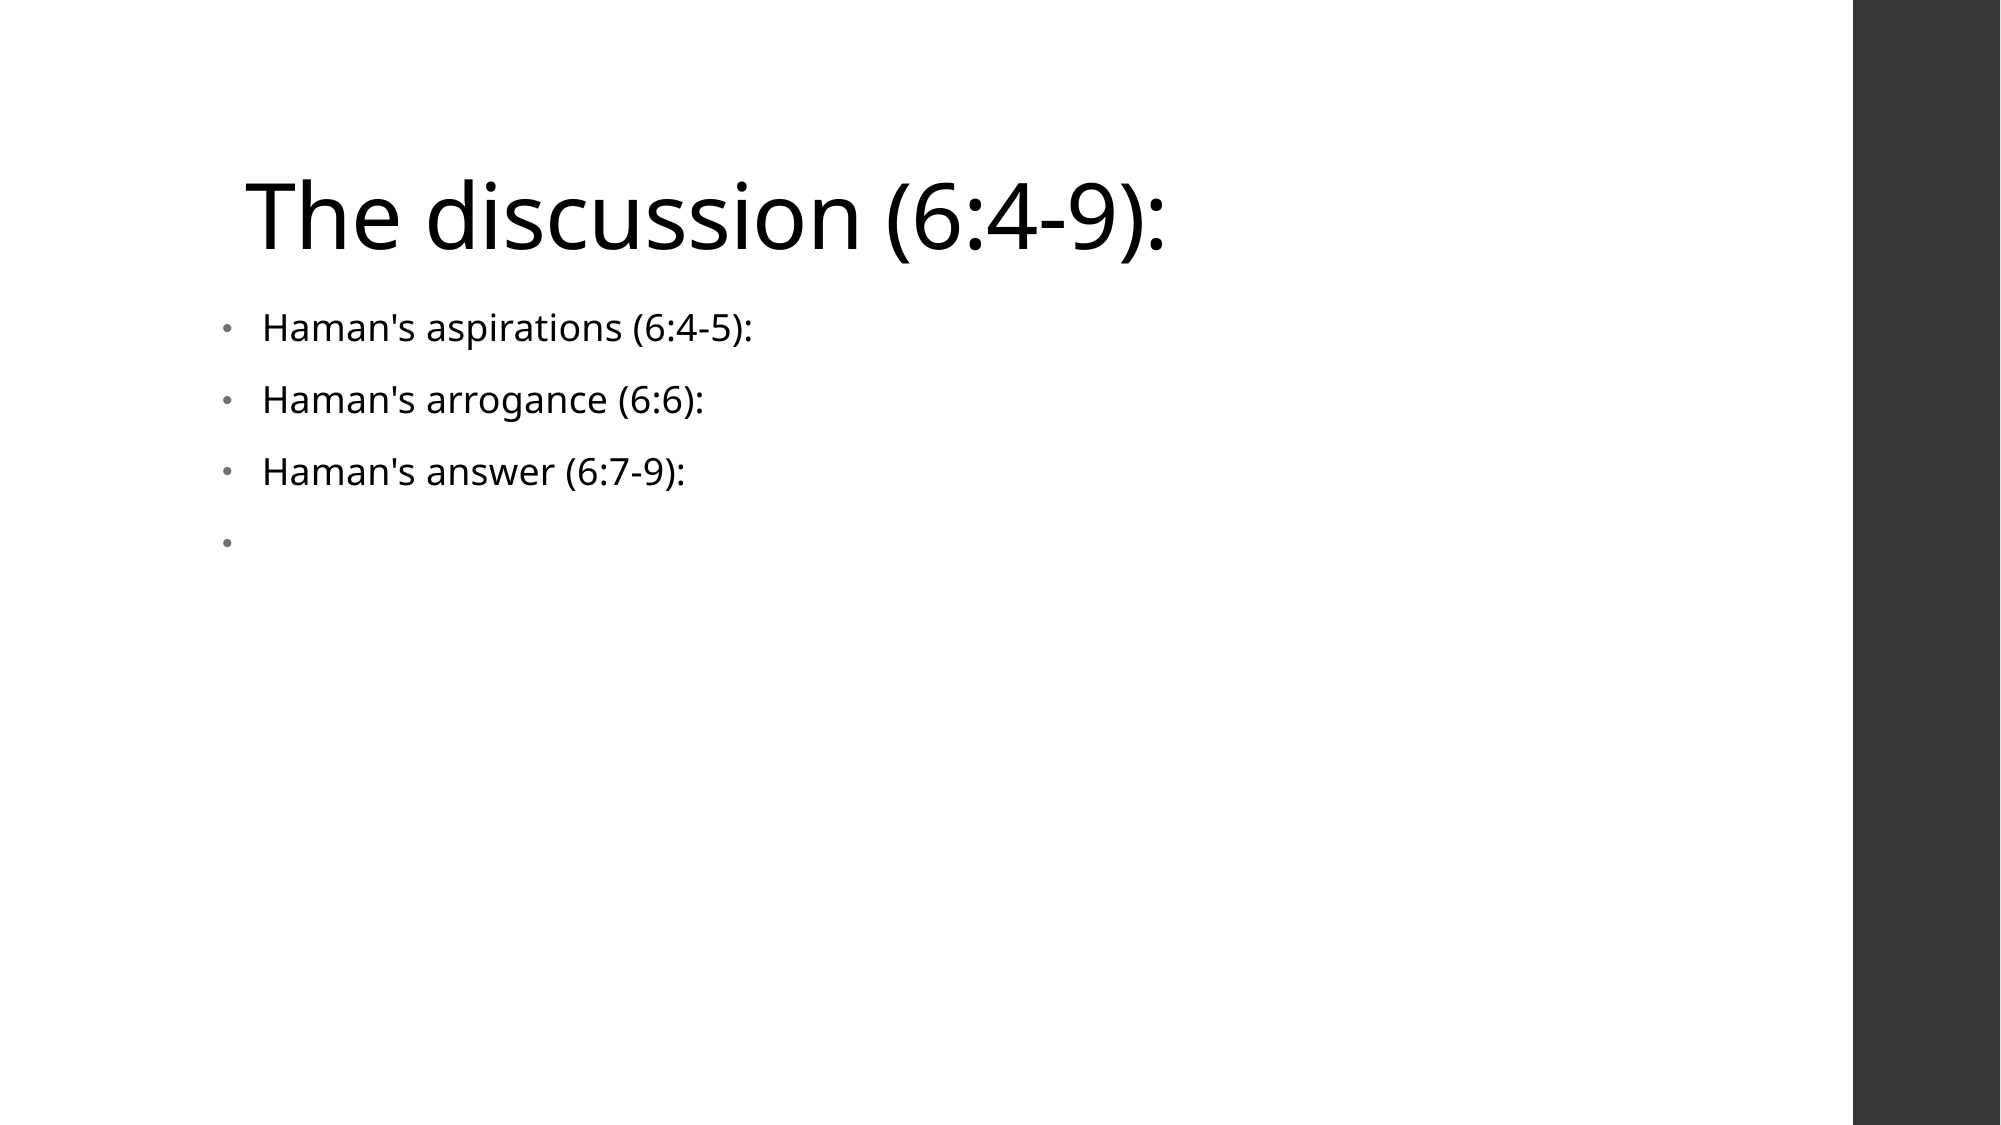

# The discussion (6:4-9):
 Haman's aspirations (6:4-5):
 Haman's arrogance (6:6):
 Haman's answer (6:7-9):